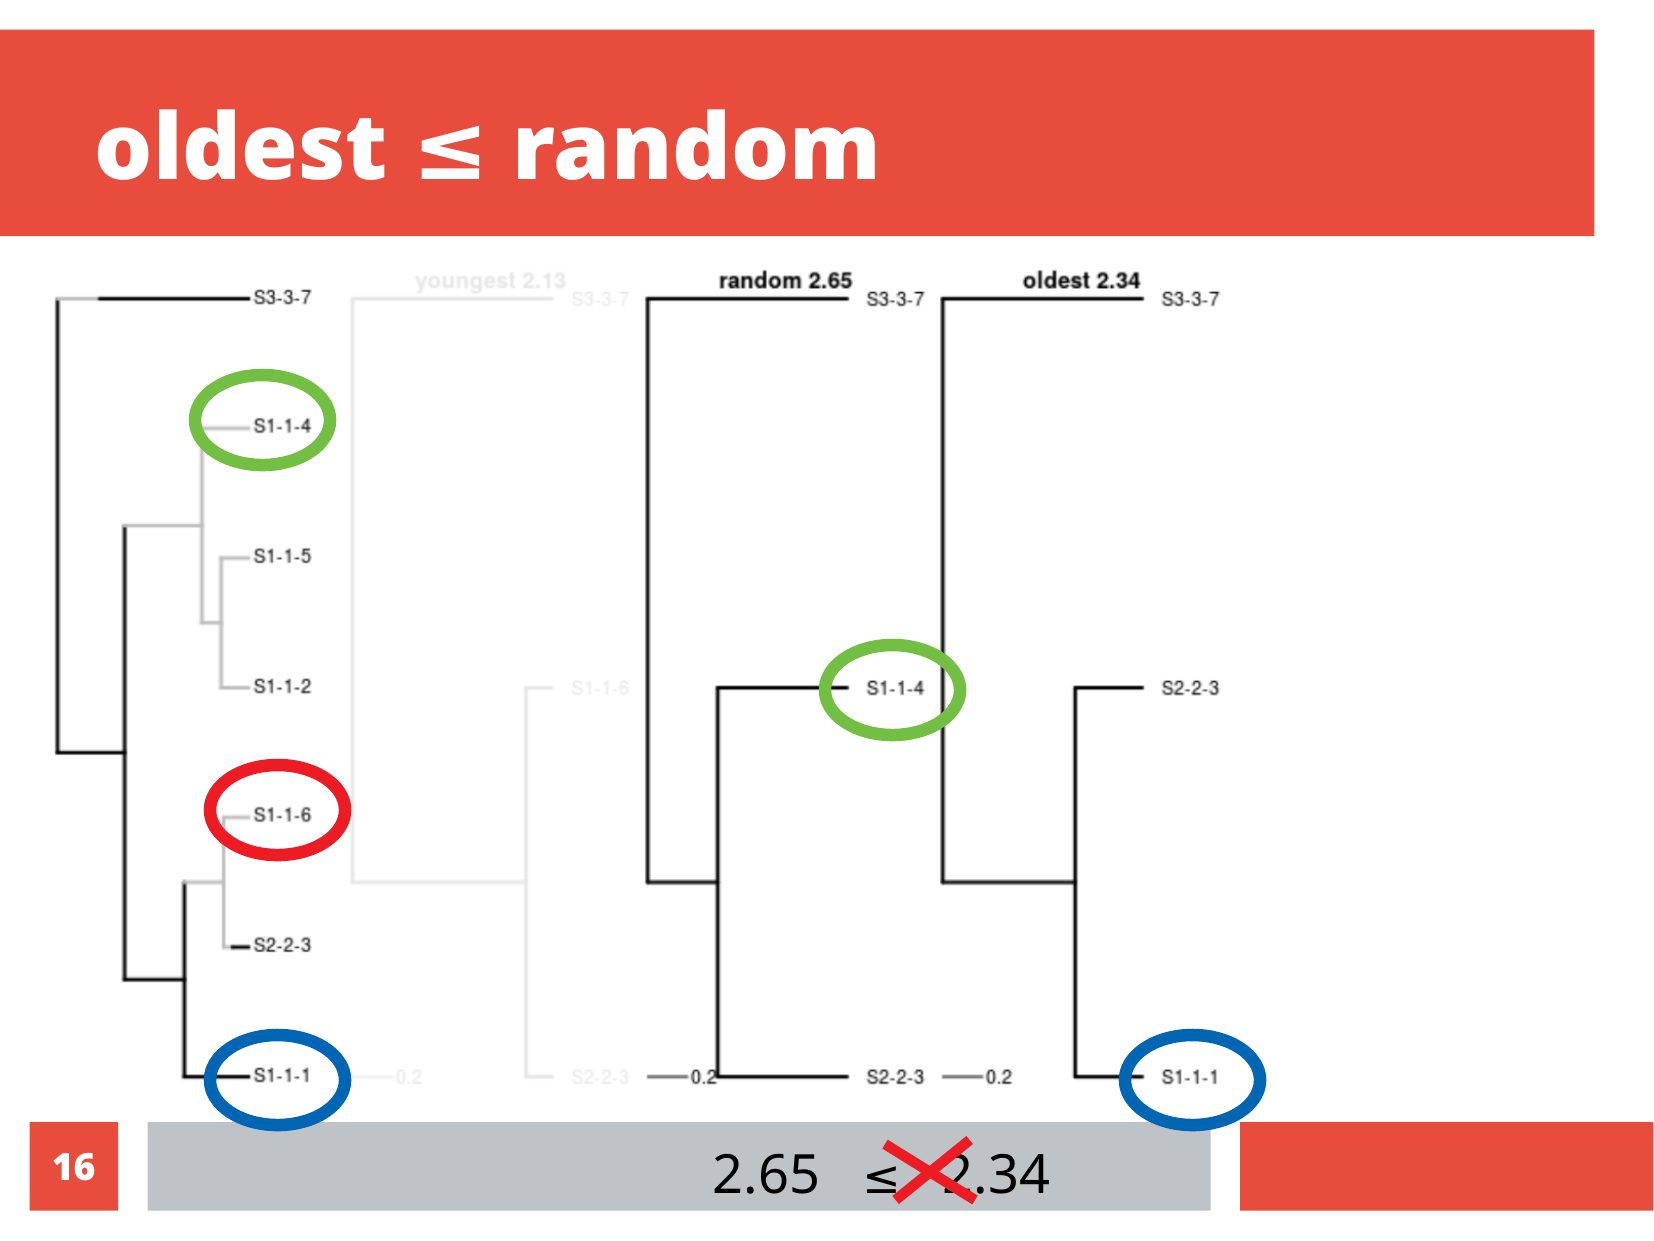

# oldest ≤ random
16
 2.65 ≤ 2.34